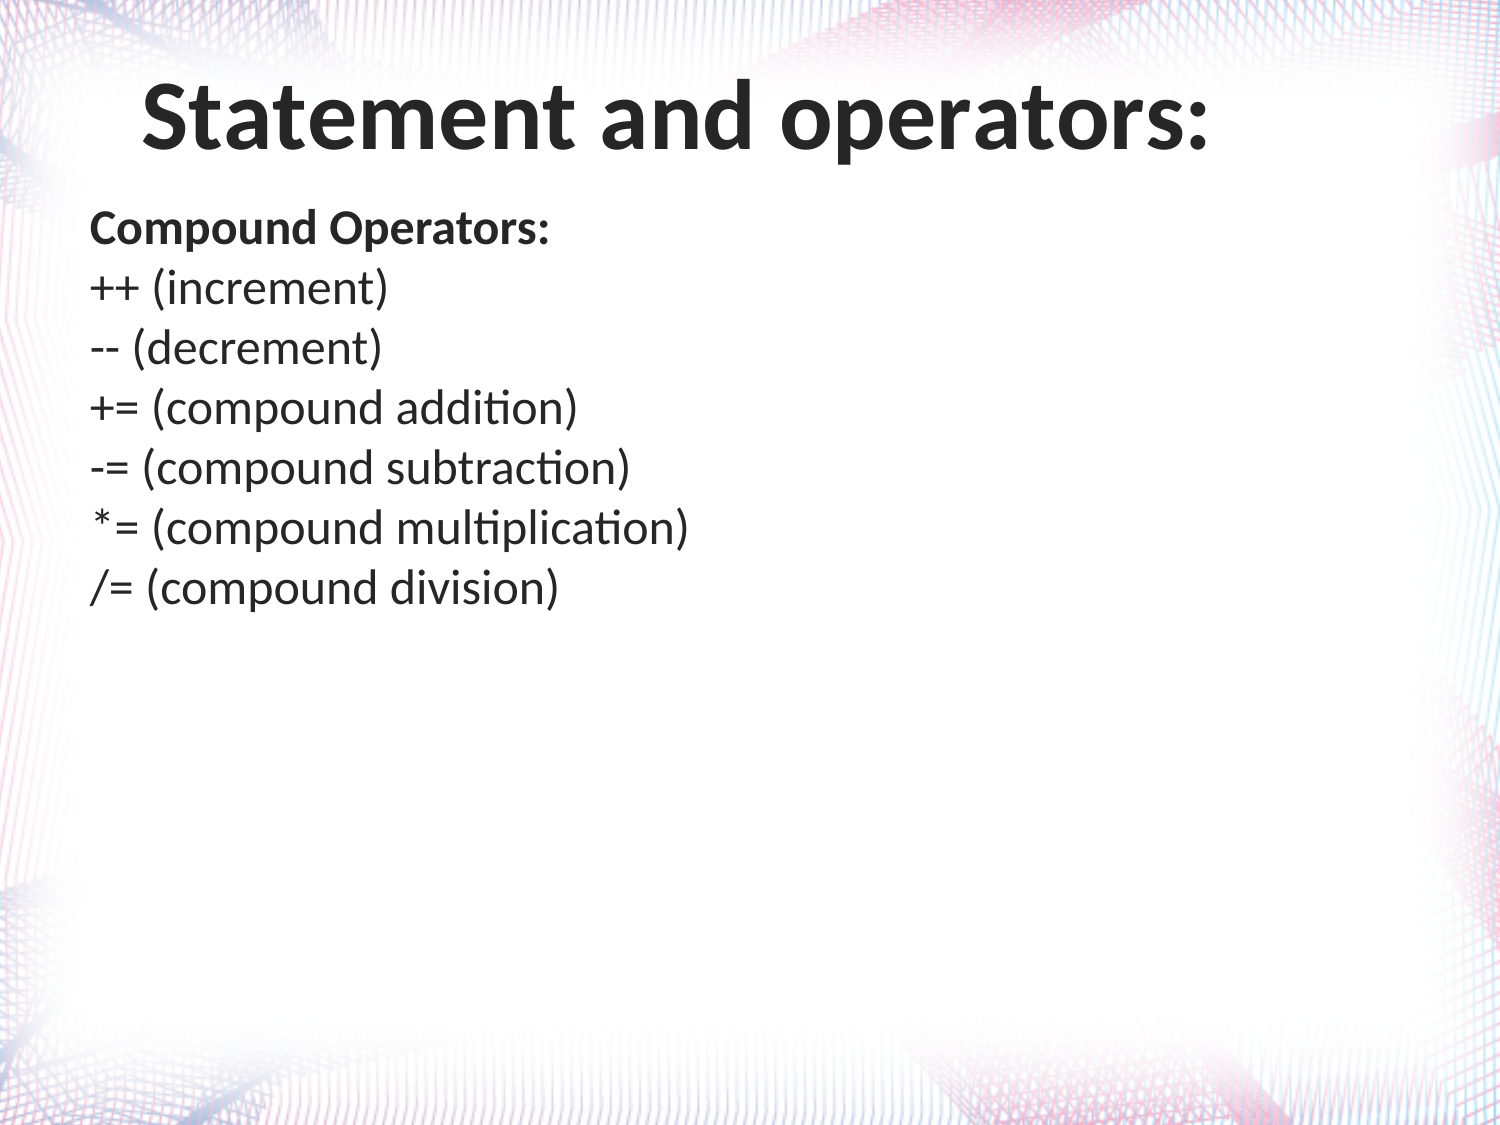

# Statement and operators:
Compound Operators:
++ (increment)
-- (decrement)
+= (compound addition)
-= (compound subtraction)
*= (compound multiplication)
/= (compound division)